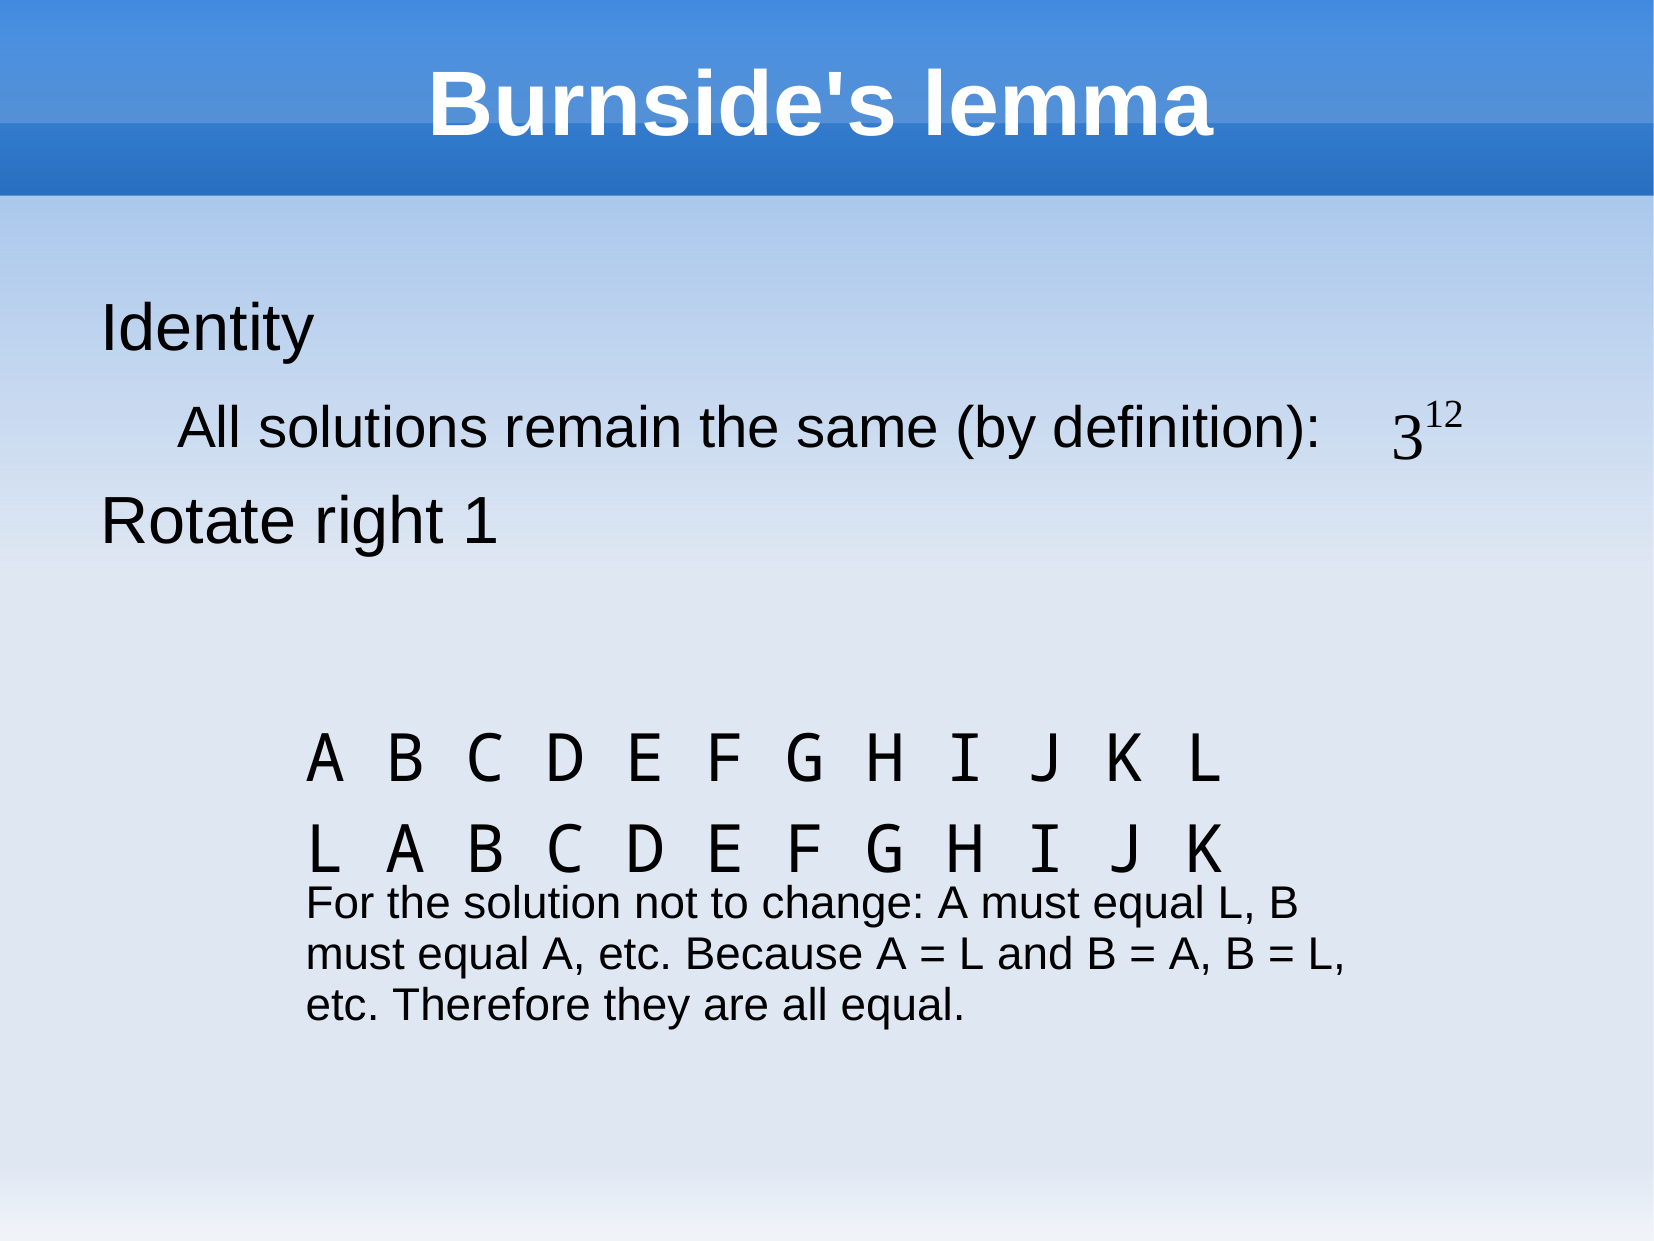

# Burnside's lemma
Identity
All solutions remain the same (by definition):
Rotate right 1
A B C D E F G H I J K L
L A B C D E F G H I J K
For the solution not to change: A must equal L, B must equal A, etc. Because A = L and B = A, B = L, etc. Therefore they are all equal.